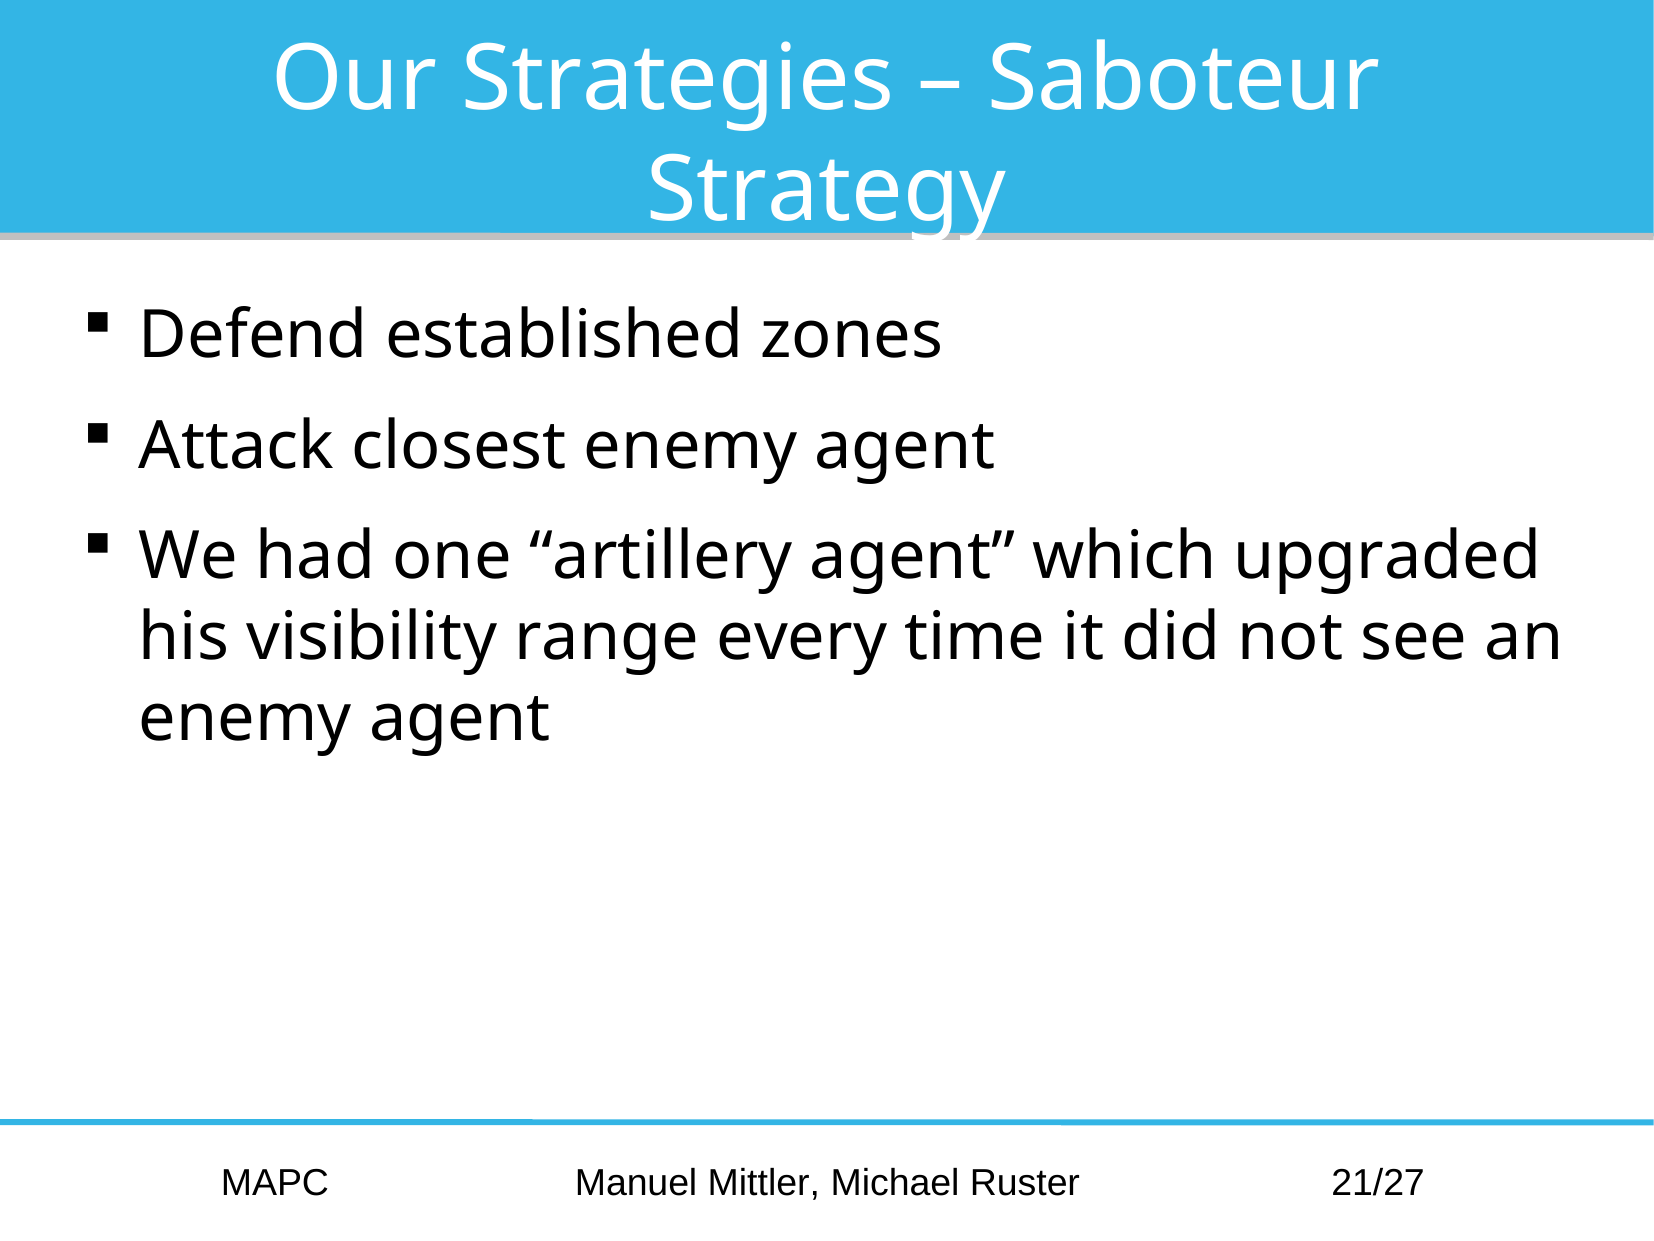

# Our Strategies – Saboteur Strategy
Defend established zones
Attack closest enemy agent
We had one “artillery agent” which upgraded his visibility range every time it did not see an enemy agent
21